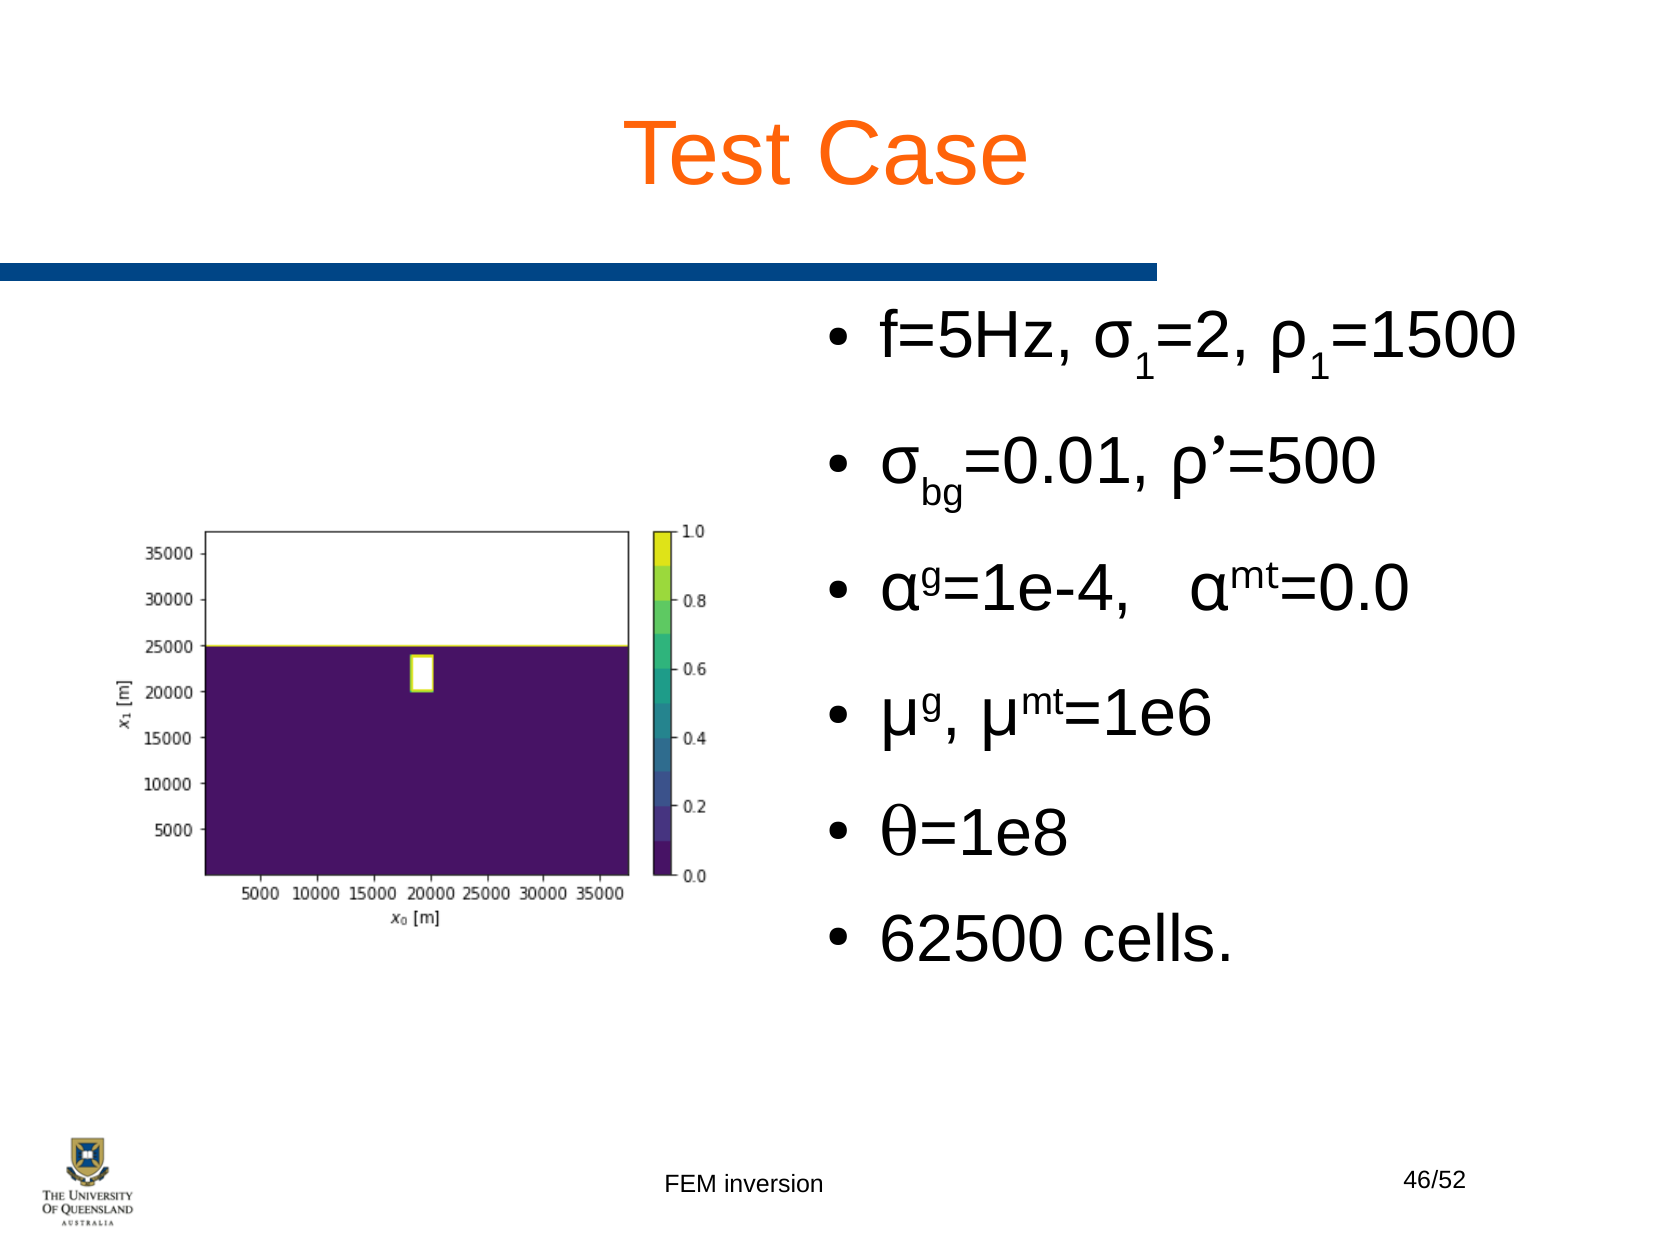

# Test Case
f=5Hz, σ1=2, ρ1=1500
σbg=0.01, ρ’=500
αg=1e-4, αmt=0.0
μg, μmt=1e6
θ=1e8
62500 cells.